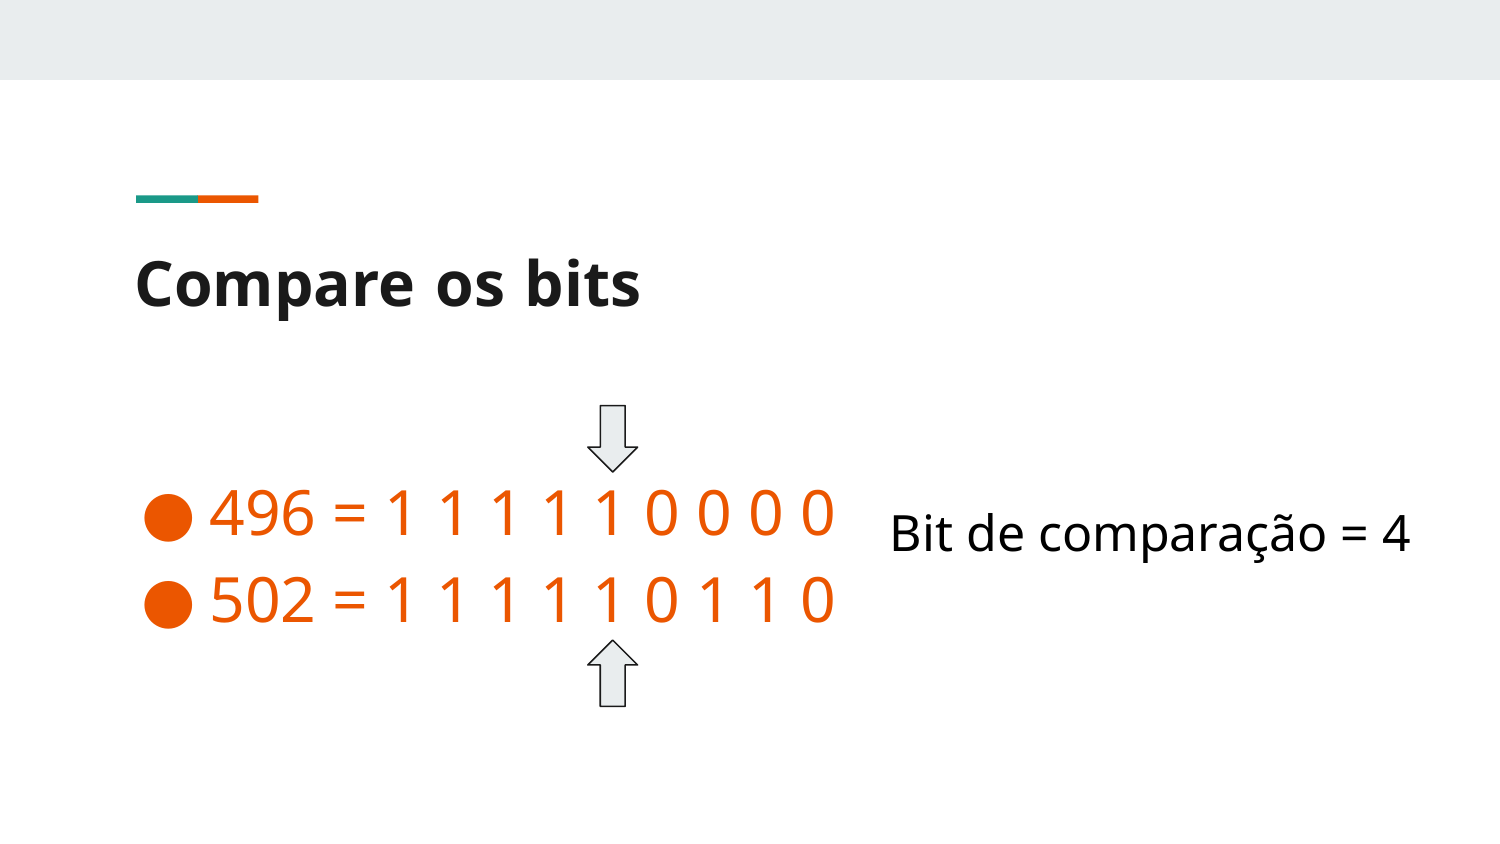

Compare os bits
# 496 = 1 1 1 1 1 0 0 0 0
502 = 1 1 1 1 1 0 1 1 0
Bit de comparação = 4